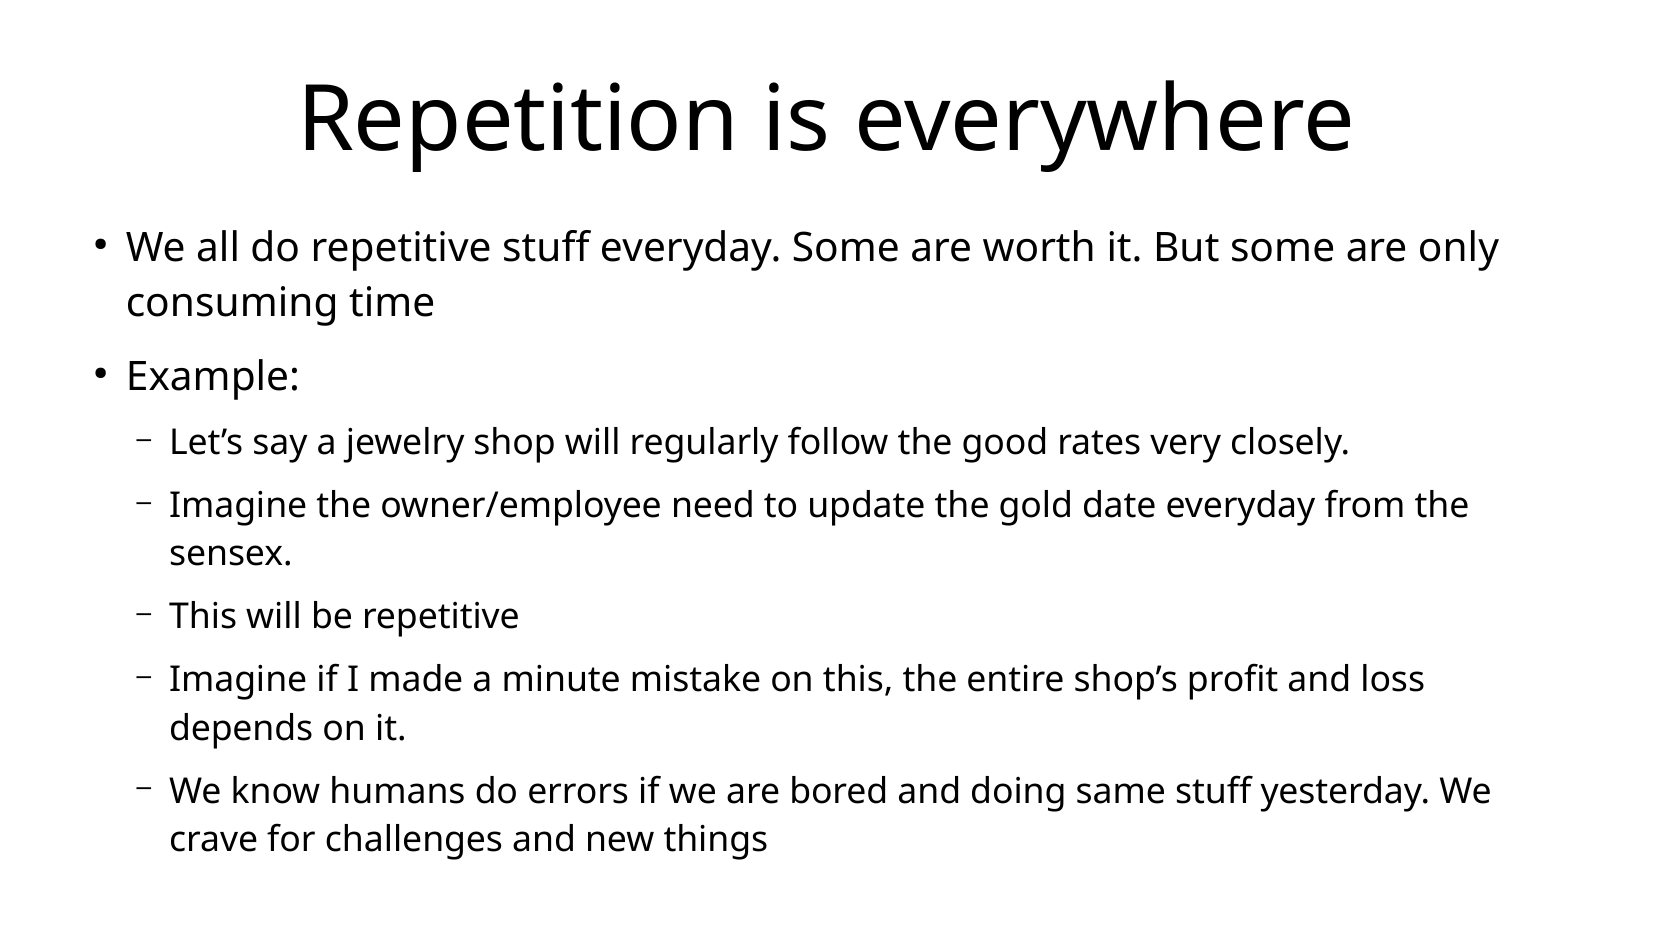

# Repetition is everywhere
We all do repetitive stuff everyday. Some are worth it. But some are only consuming time
Example:
Let’s say a jewelry shop will regularly follow the good rates very closely.
Imagine the owner/employee need to update the gold date everyday from the sensex.
This will be repetitive
Imagine if I made a minute mistake on this, the entire shop’s profit and loss depends on it.
We know humans do errors if we are bored and doing same stuff yesterday. We crave for challenges and new things